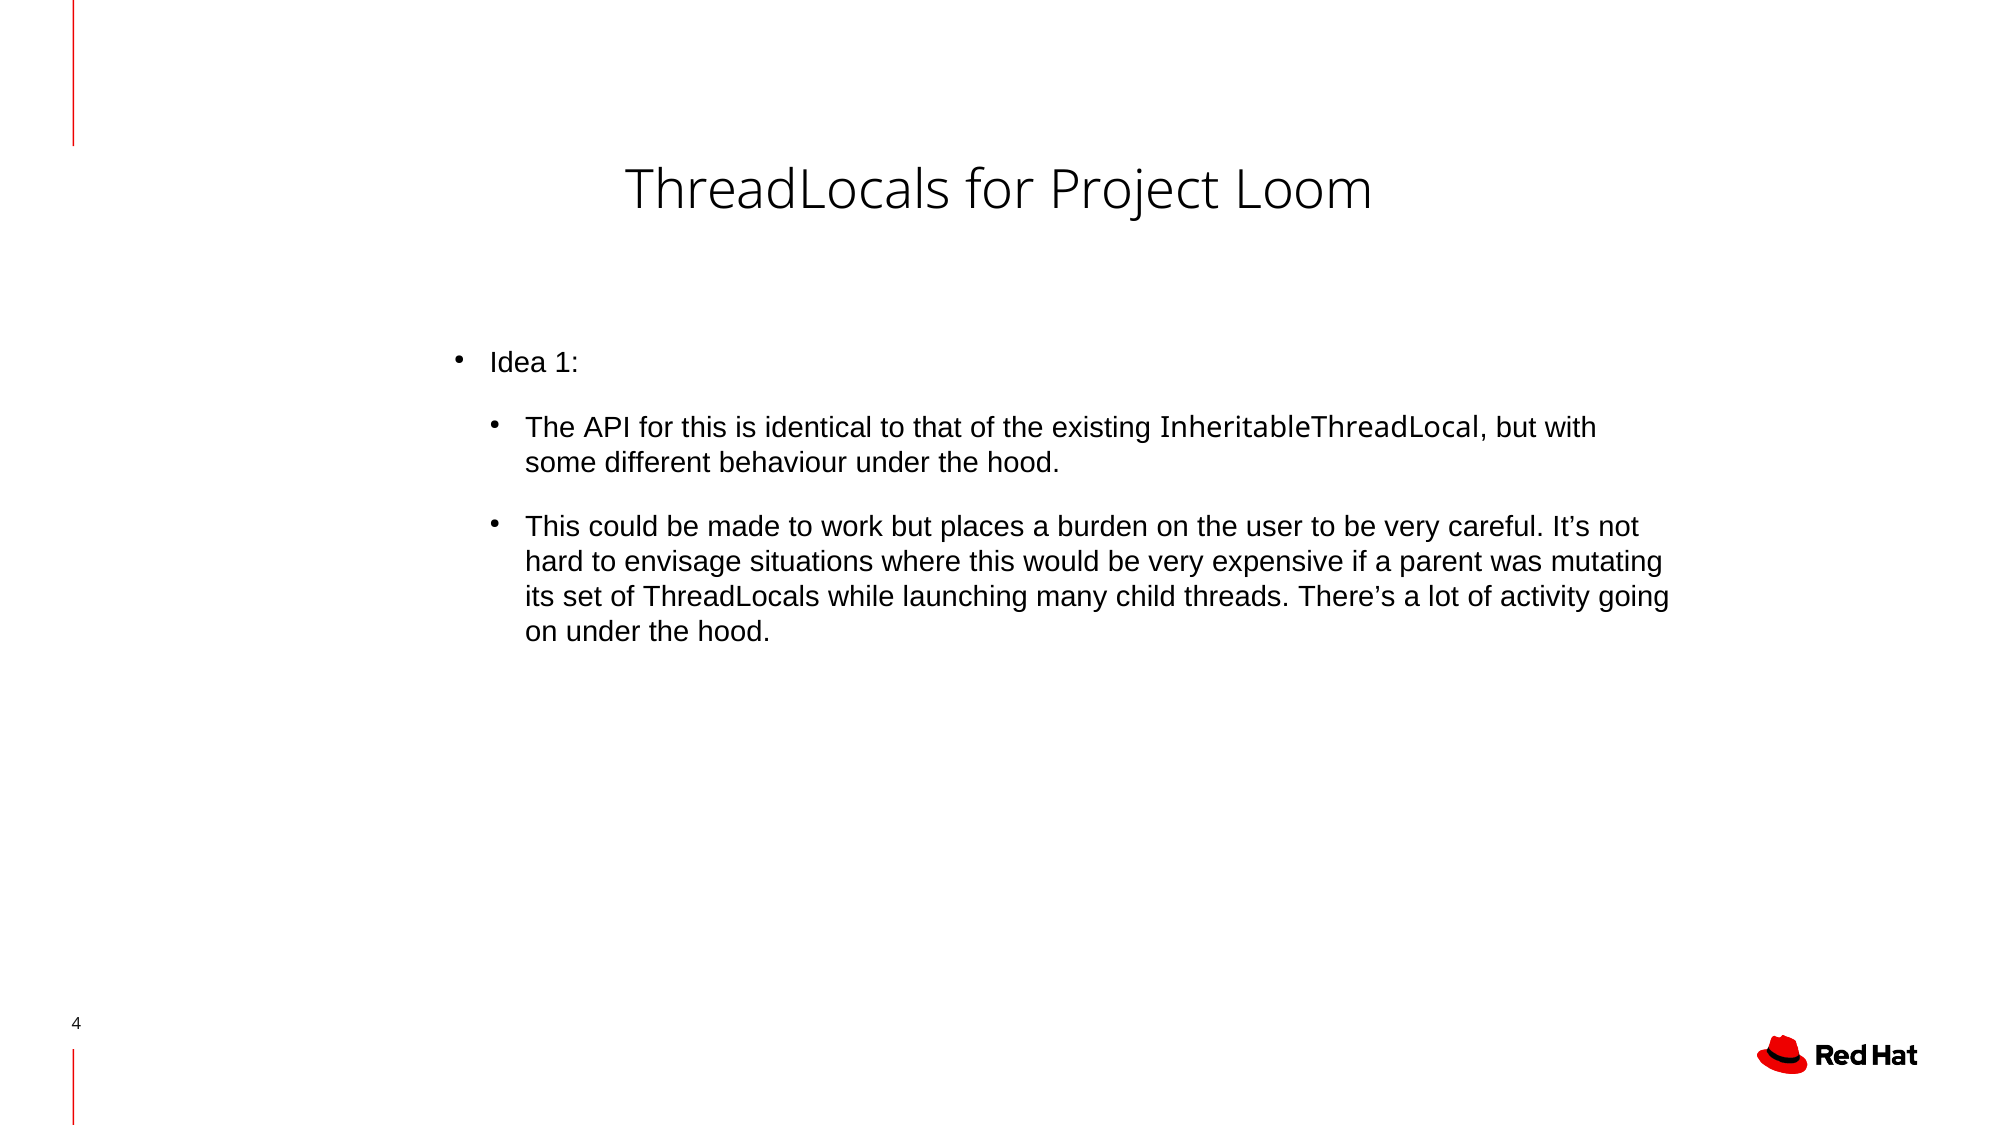

# ThreadLocals for Project Loom
Idea 1:
The API for this is identical to that of the existing InheritableThreadLocal, but with some different behaviour under the hood.
This could be made to work but places a burden on the user to be very careful. It’s not hard to envisage situations where this would be very expensive if a parent was mutating its set of ThreadLocals while launching many child threads. There’s a lot of activity going on under the hood.
4